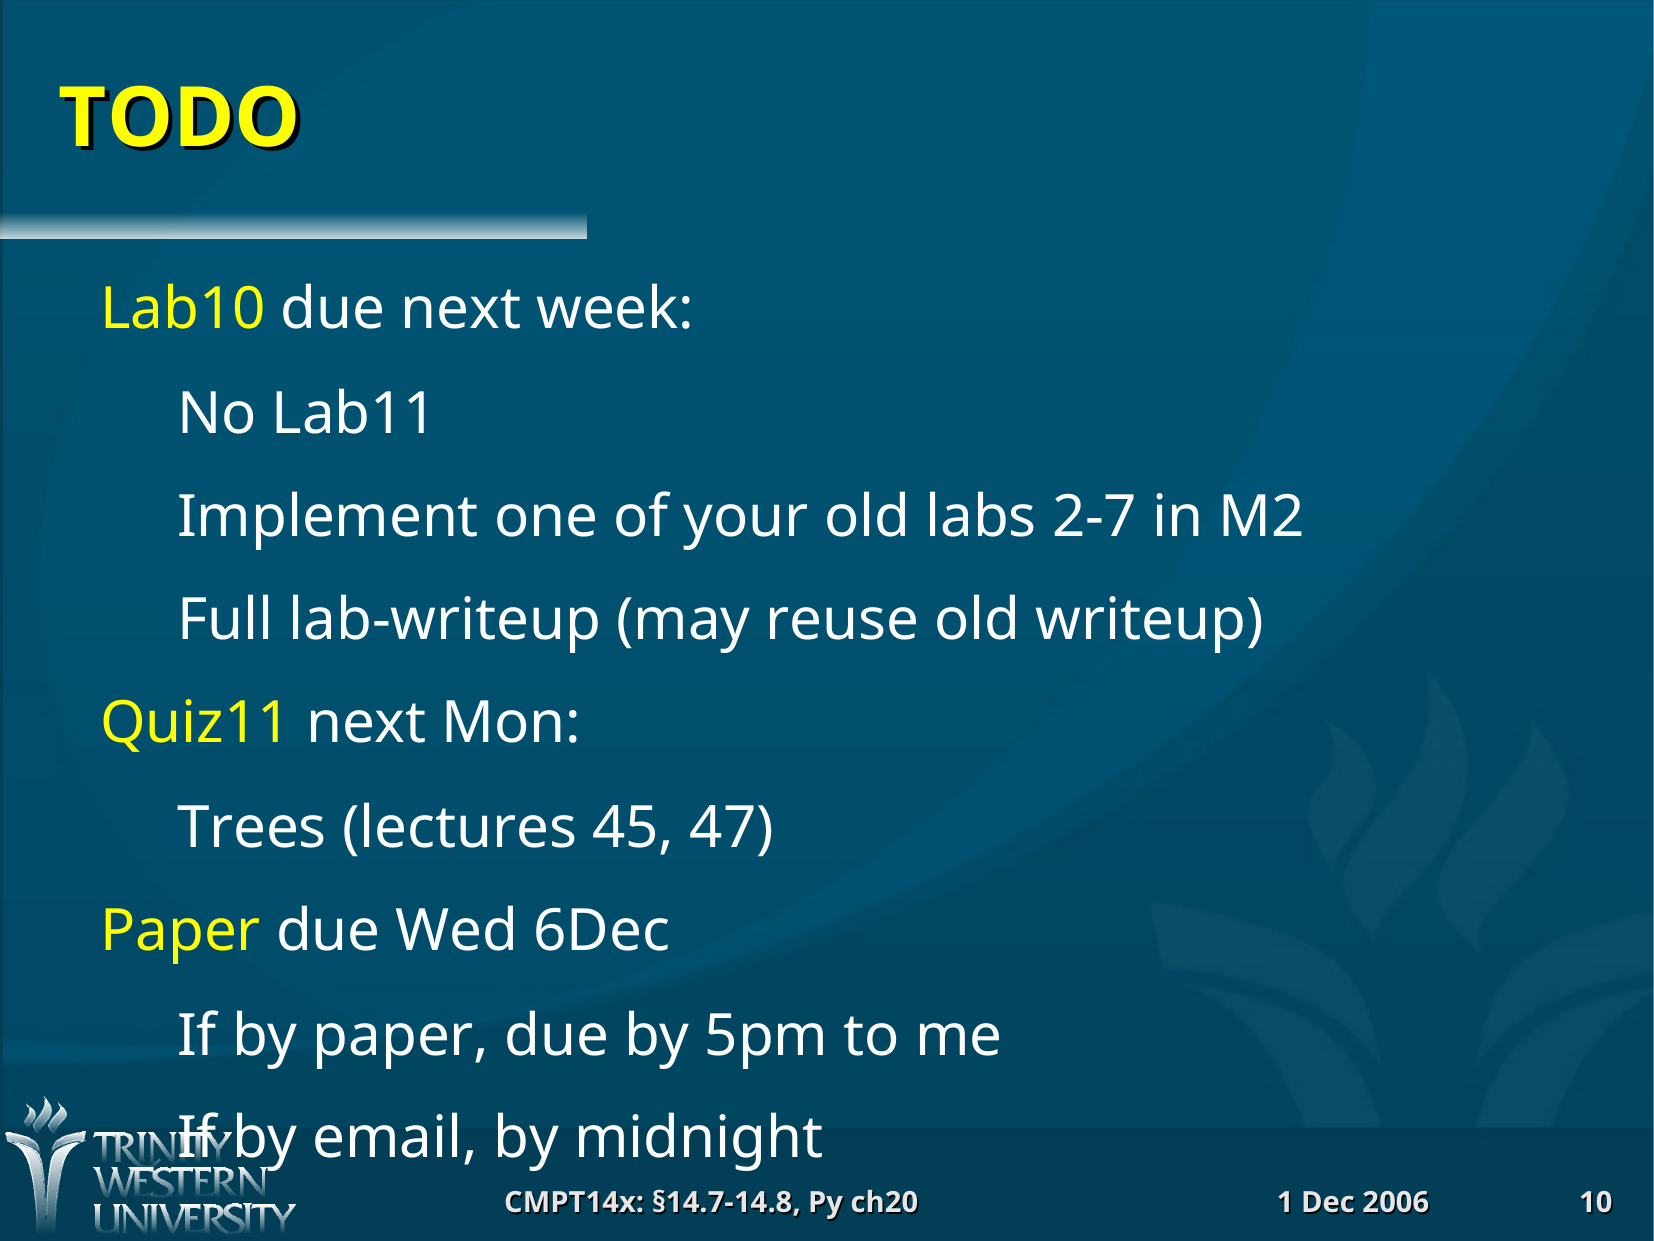

# TODO
Lab10 due next week:
No Lab11
Implement one of your old labs 2-7 in M2
Full lab-writeup (may reuse old writeup)
Quiz11 next Mon:
Trees (lectures 45, 47)
Paper due Wed 6Dec
If by paper, due by 5pm to me
If by email, by midnight
CMPT14x: §14.7-14.8, Py ch20
1 Dec 2006
10